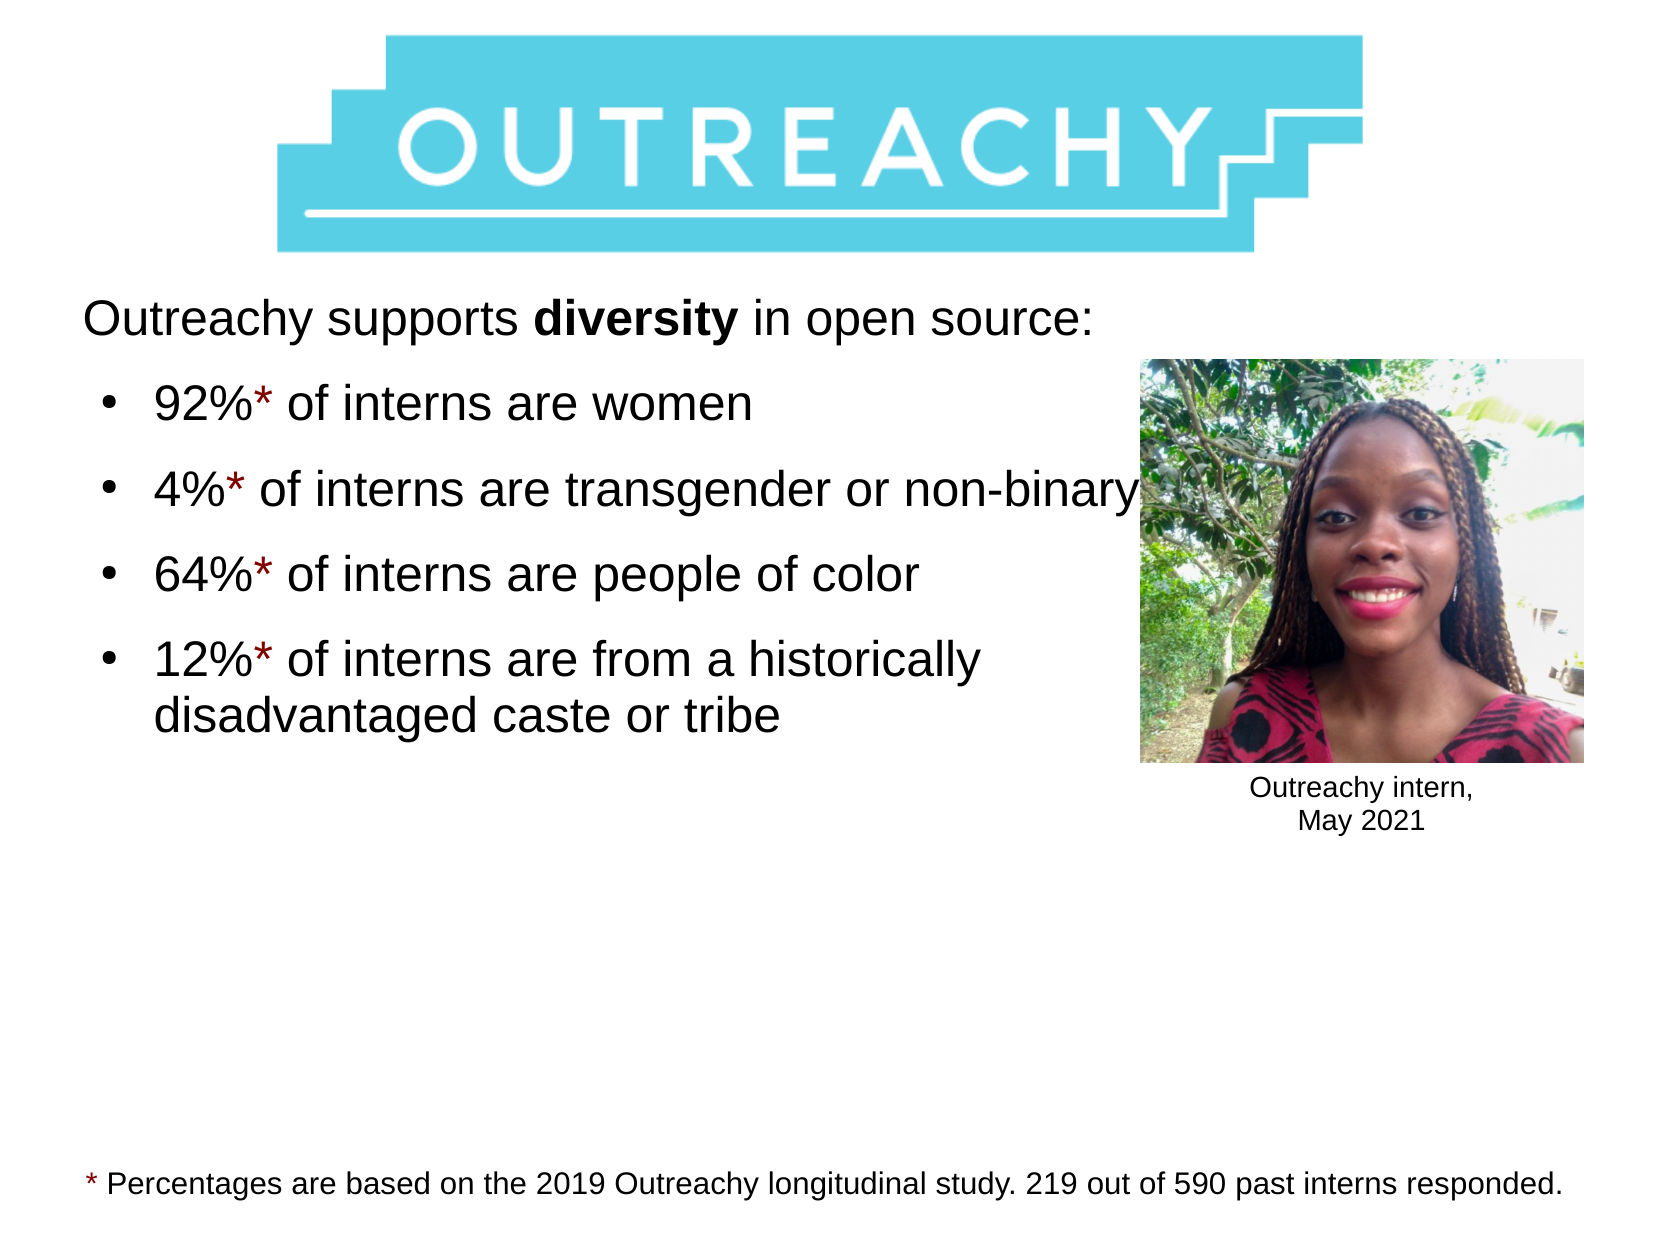

# Outreachy supports diversity in open source:
92%* of interns are women
4%* of interns are transgender or non-binary
64%* of interns are people of color
12%* of interns are from a historically disadvantaged caste or tribe
Outreachy intern,
May 2021
* Percentages are based on the 2019 Outreachy longitudinal study. 219 out of 590 past interns responded.